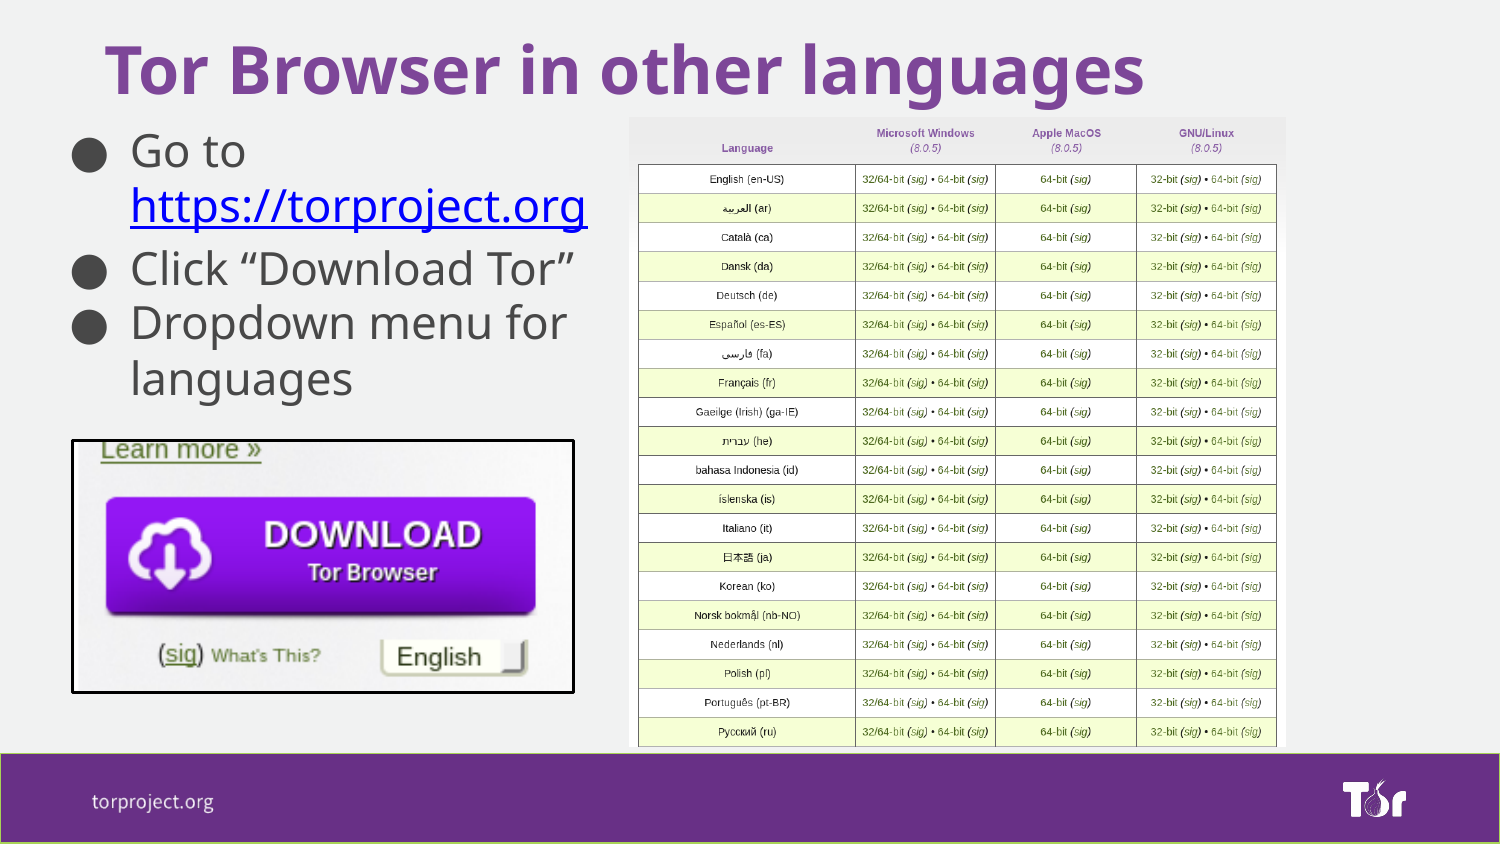

Tor Browser in other languages
Go to https://torproject.org
Click “Download Tor”
Dropdown menu for languages